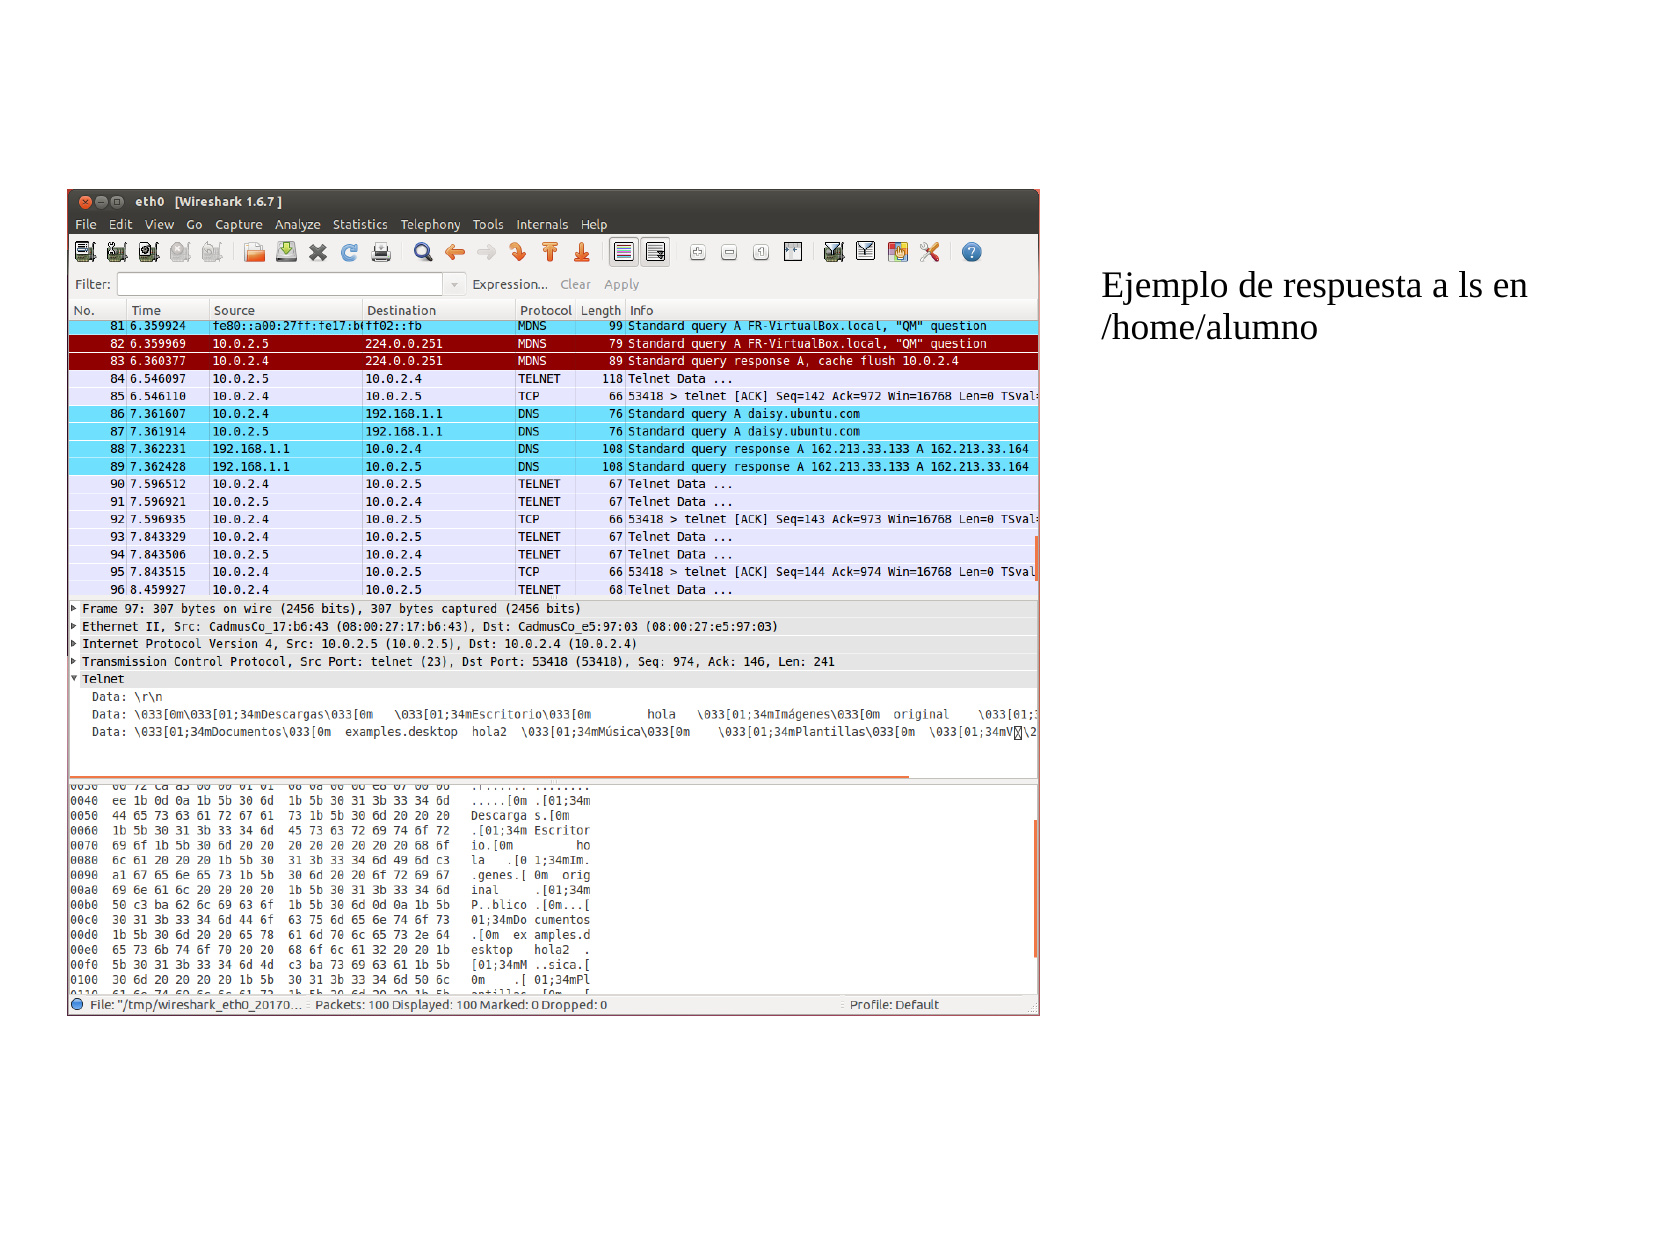

Ejemplo de respuesta a ls en /home/alumno